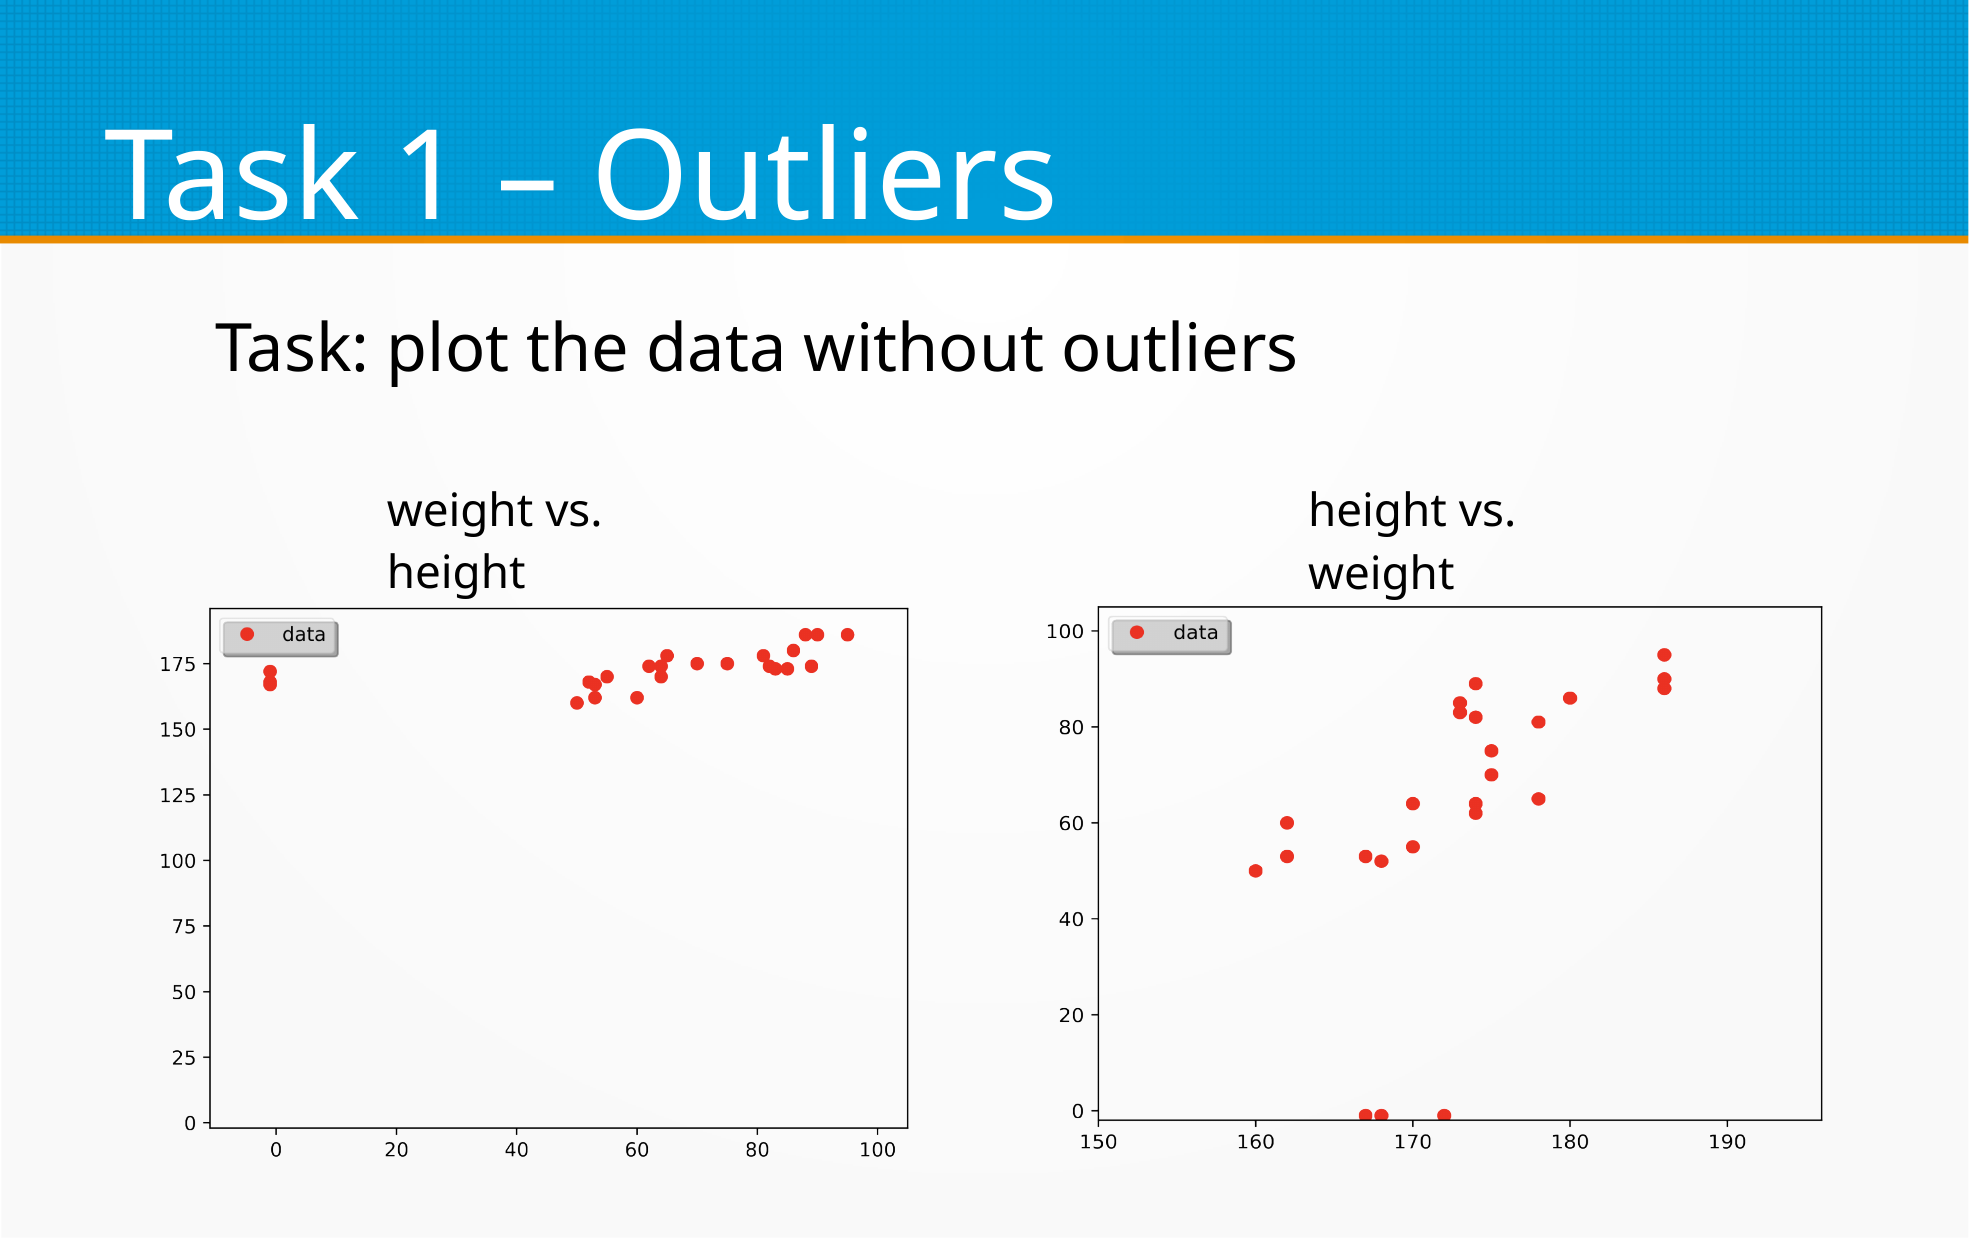

Task 1 – Outliers
#
Task: plot the data without outliers
weight vs. height
height vs. weight